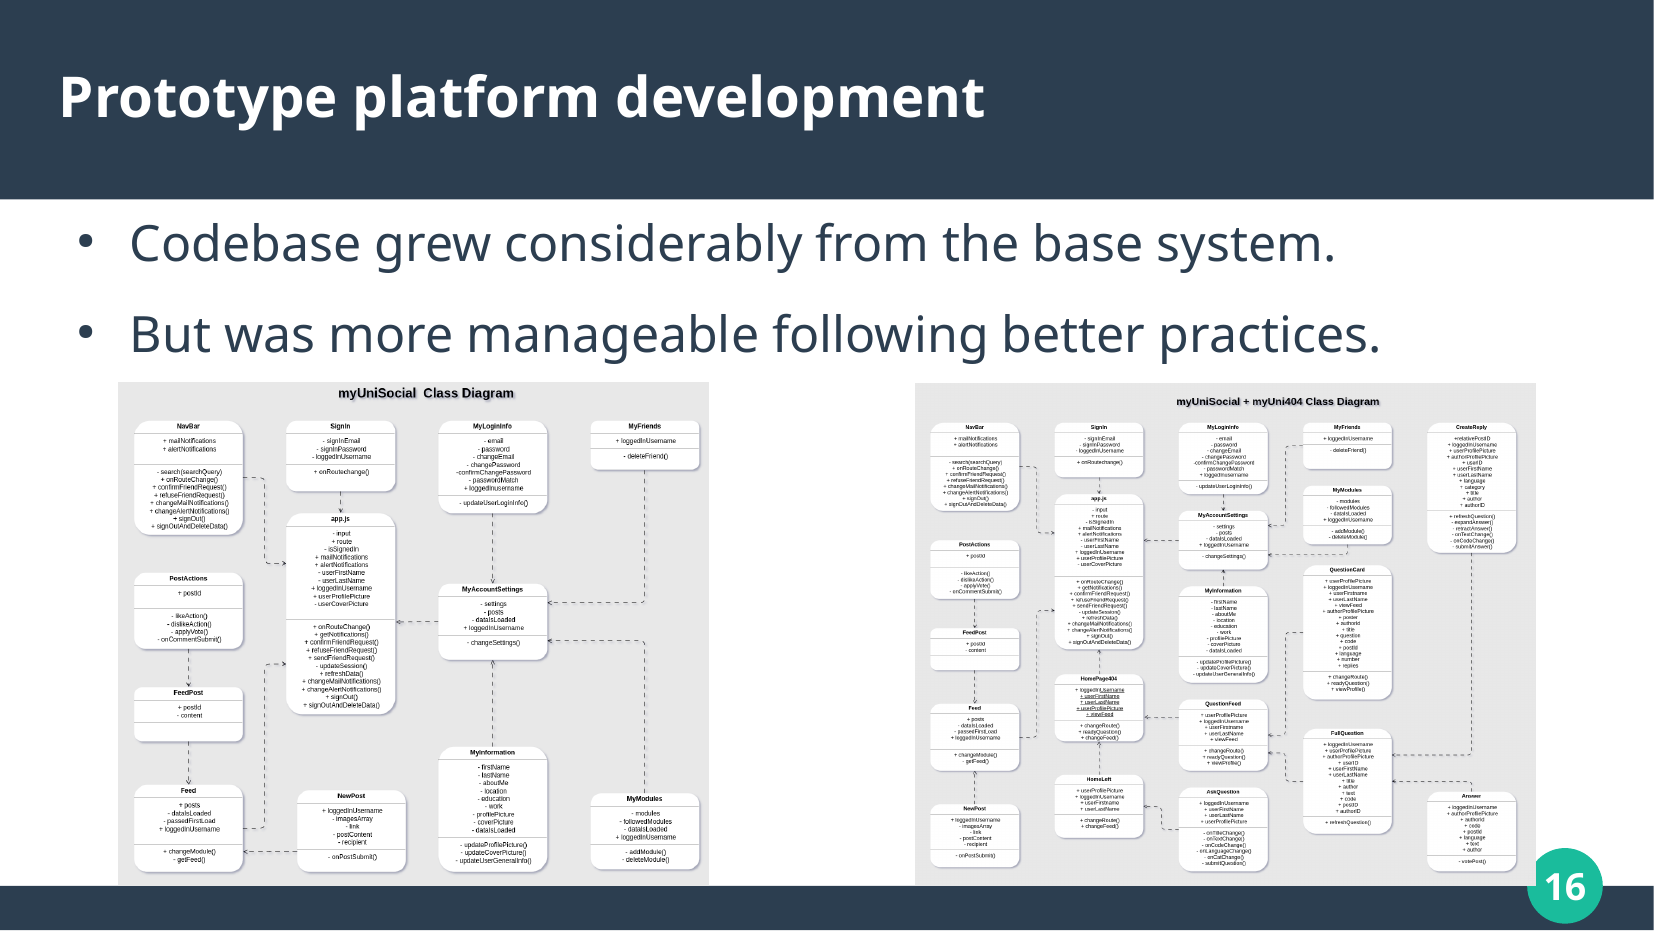

# Prototype platform development
Codebase grew considerably from the base system.
But was more manageable following better practices.